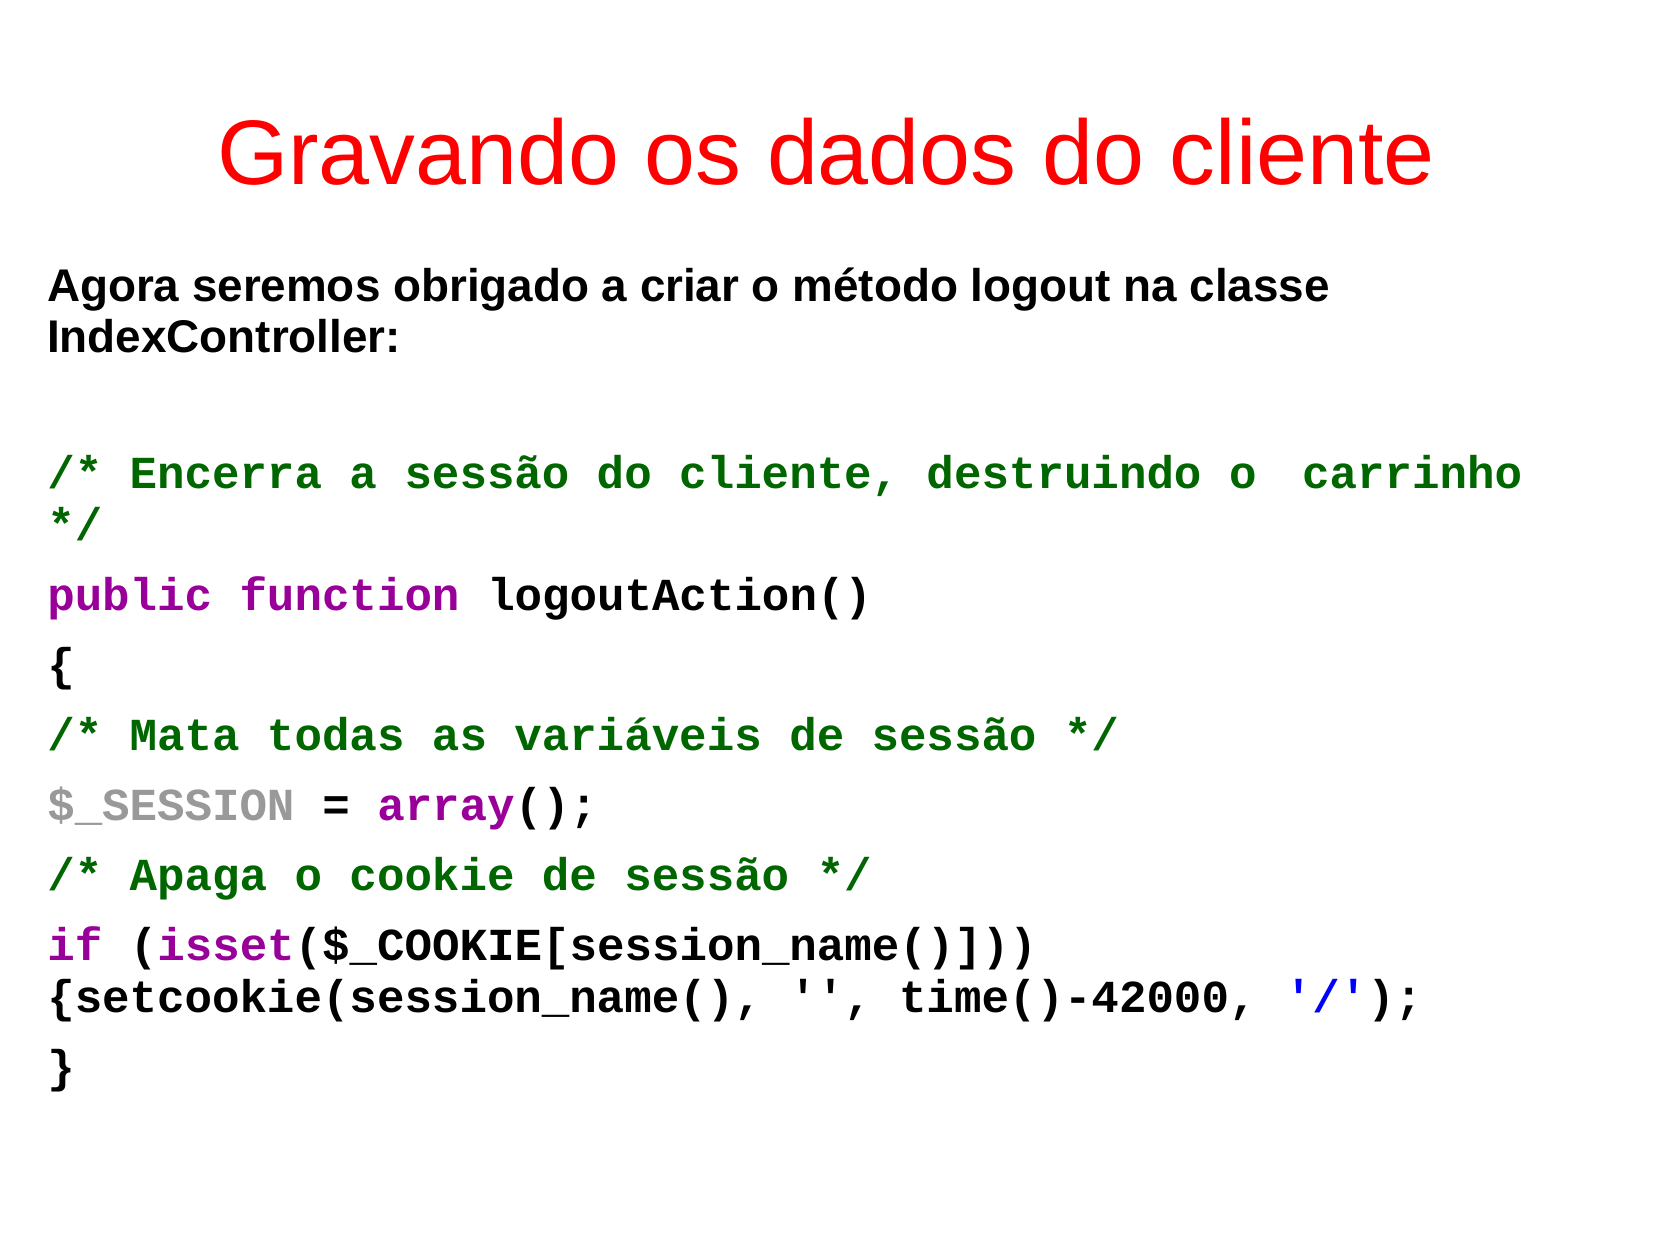

# Gravando os dados do cliente
Agora seremos obrigado a criar o método logout na classe IndexController:
/* Encerra a sessão do cliente, destruindo o 	carrinho */
public function logoutAction()
{
/* Mata todas as variáveis de sessão */
$_SESSION = array();
/* Apaga o cookie de sessão */
if (isset($_COOKIE[session_name()])) {setcookie(session_name(), '', time()-42000, '/');
}